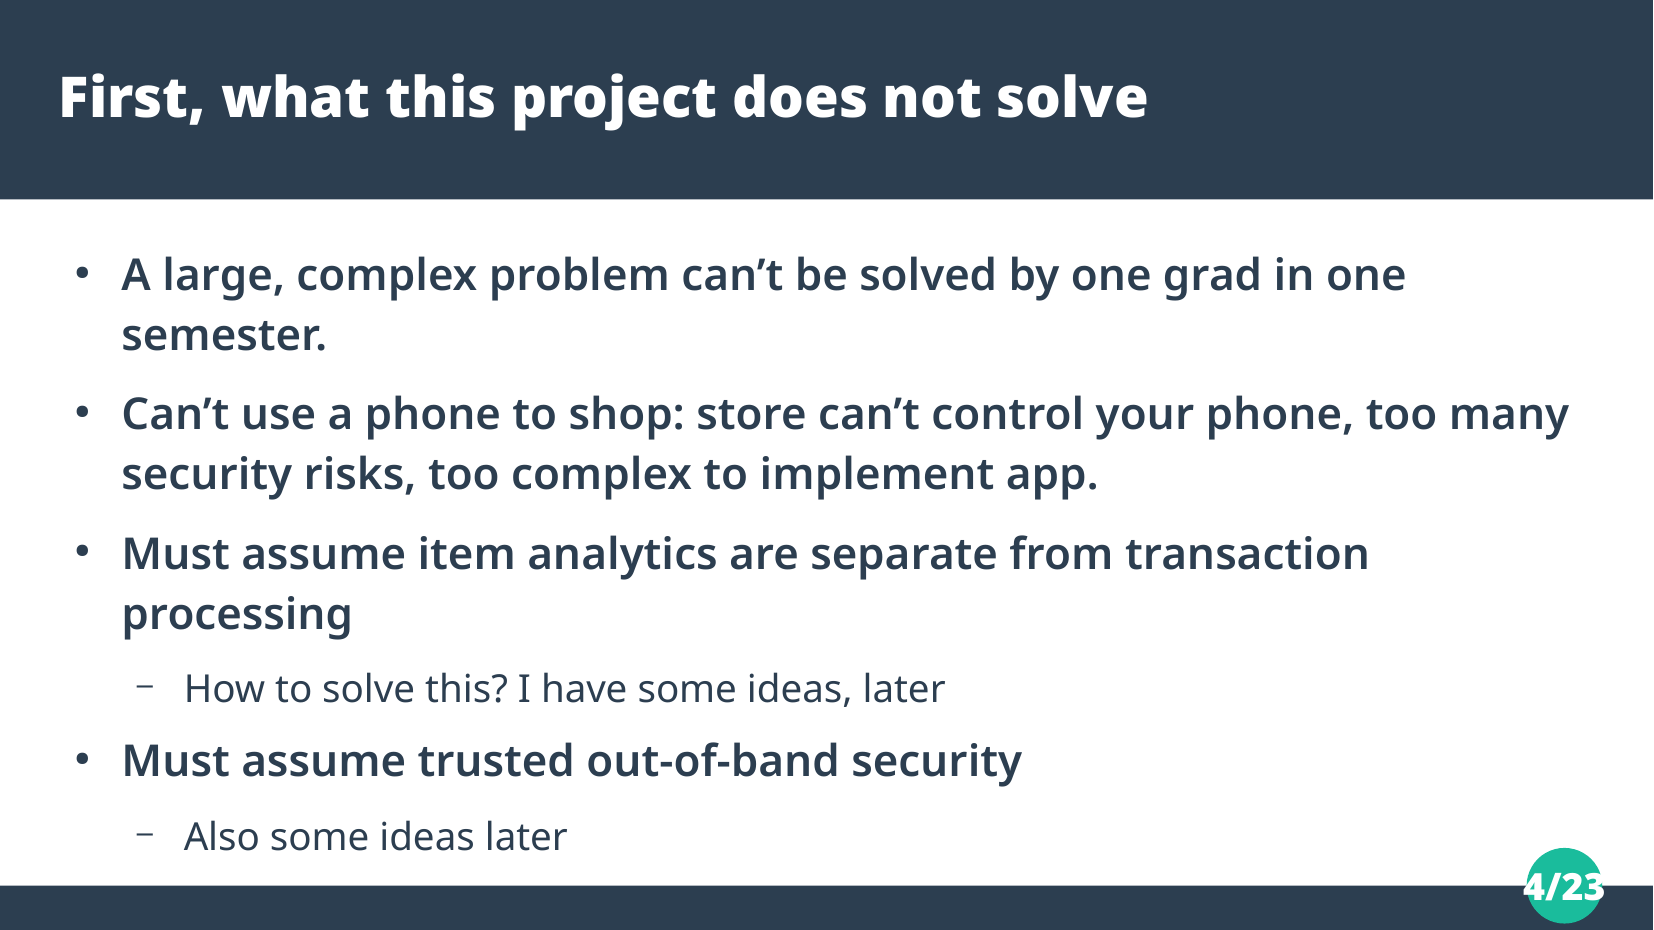

# First, what this project does not solve
A large, complex problem can’t be solved by one grad in one semester.
Can’t use a phone to shop: store can’t control your phone, too many security risks, too complex to implement app.
Must assume item analytics are separate from transaction processing
How to solve this? I have some ideas, later
Must assume trusted out-of-band security
Also some ideas later